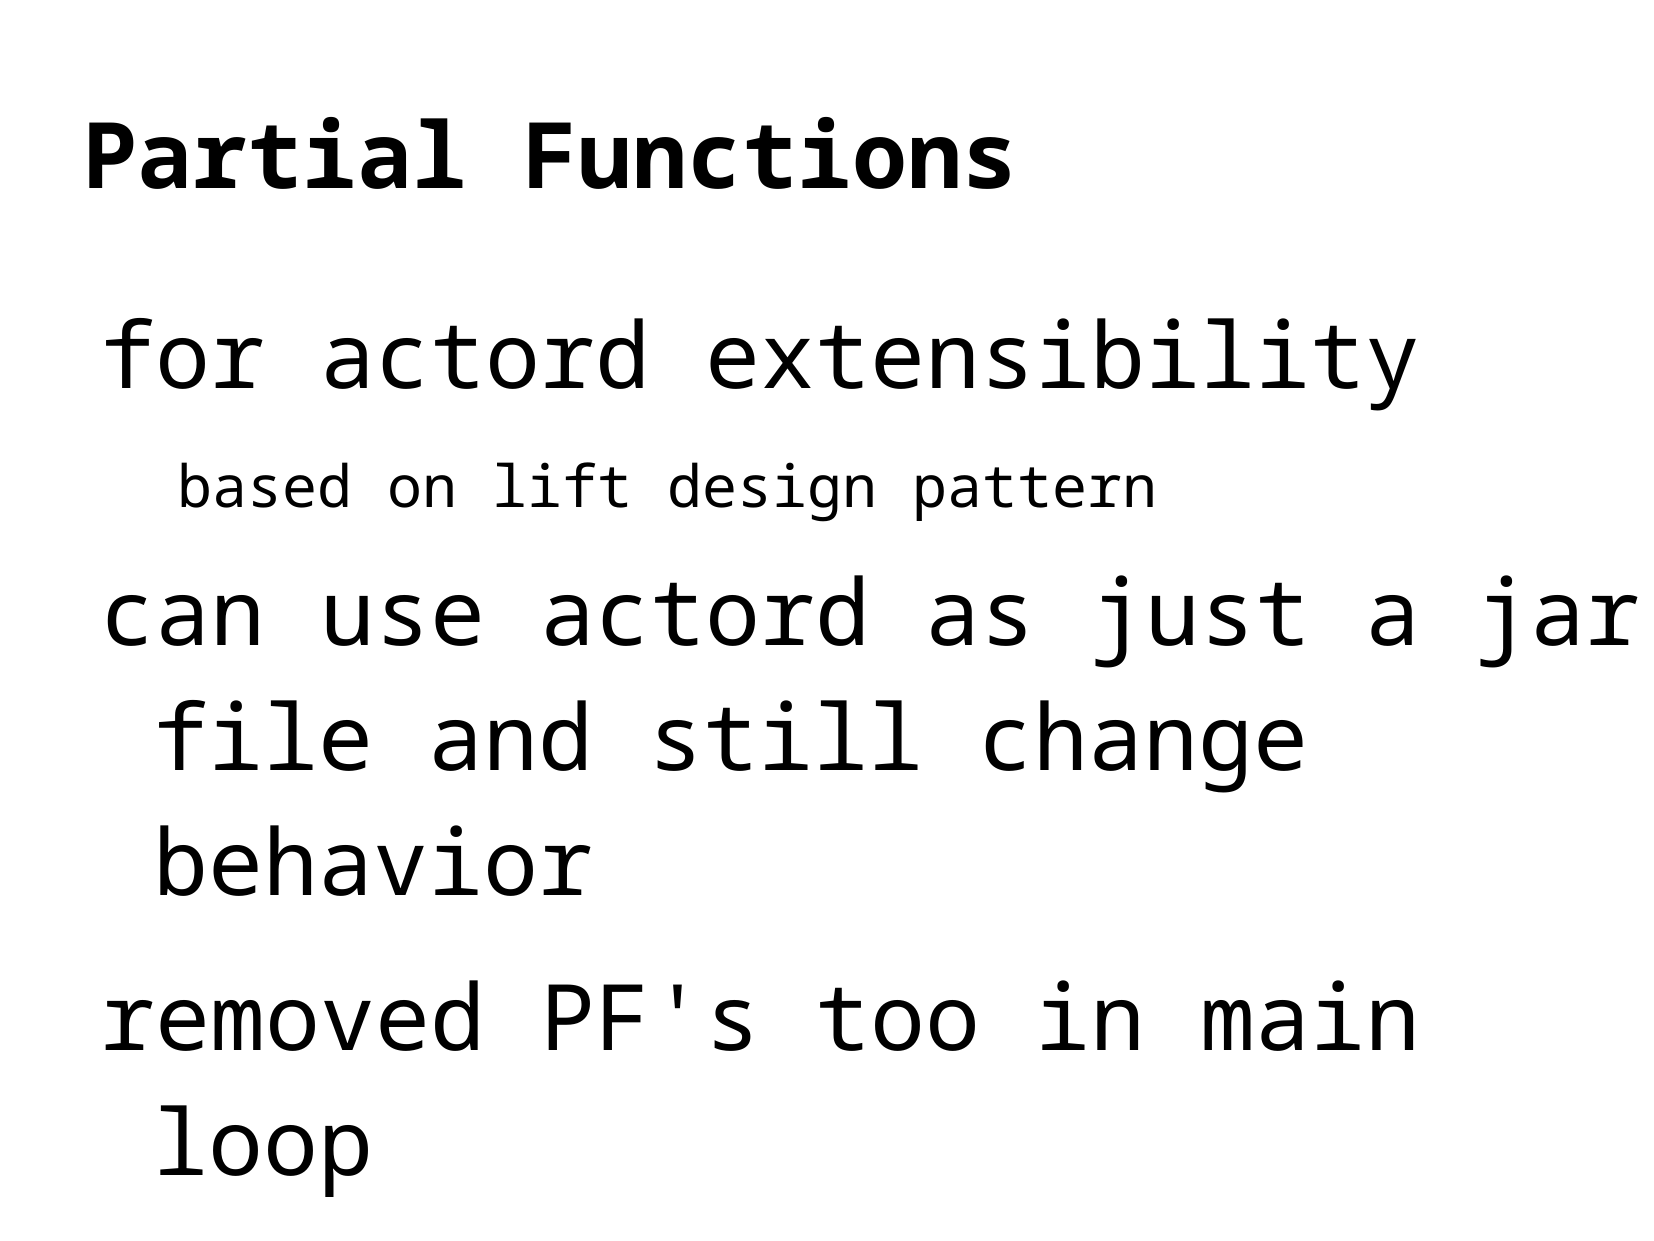

# Partial Functions
for actord extensibility
based on lift design pattern
can use actord as just a jar file and still change behavior
removed PF's too in main loop
now, just use 	subclassing and method overriding for extensibility